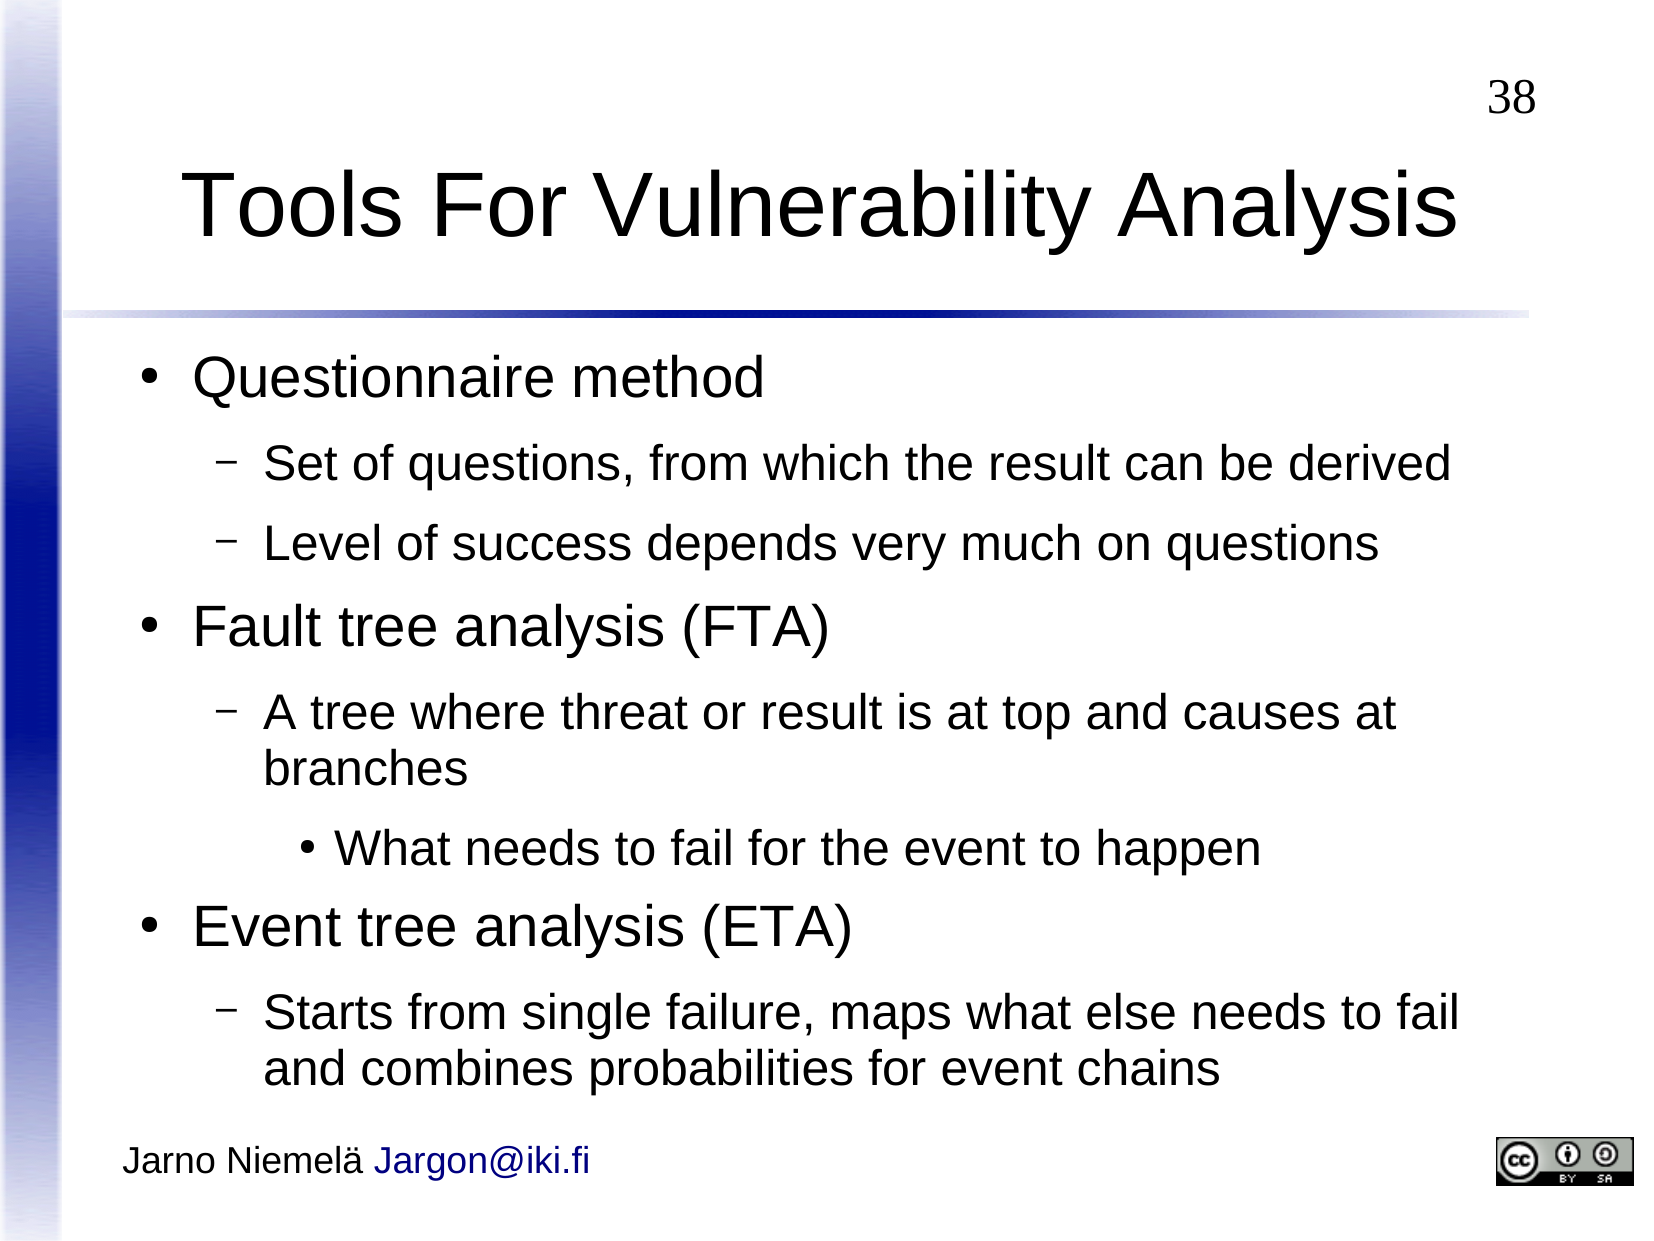

# Tools For Vulnerability Analysis
Questionnaire method
Set of questions, from which the result can be derived
Level of success depends very much on questions
Fault tree analysis (FTA)
A tree where threat or result is at top and causes at branches
What needs to fail for the event to happen
Event tree analysis (ETA)
Starts from single failure, maps what else needs to fail and combines probabilities for event chains